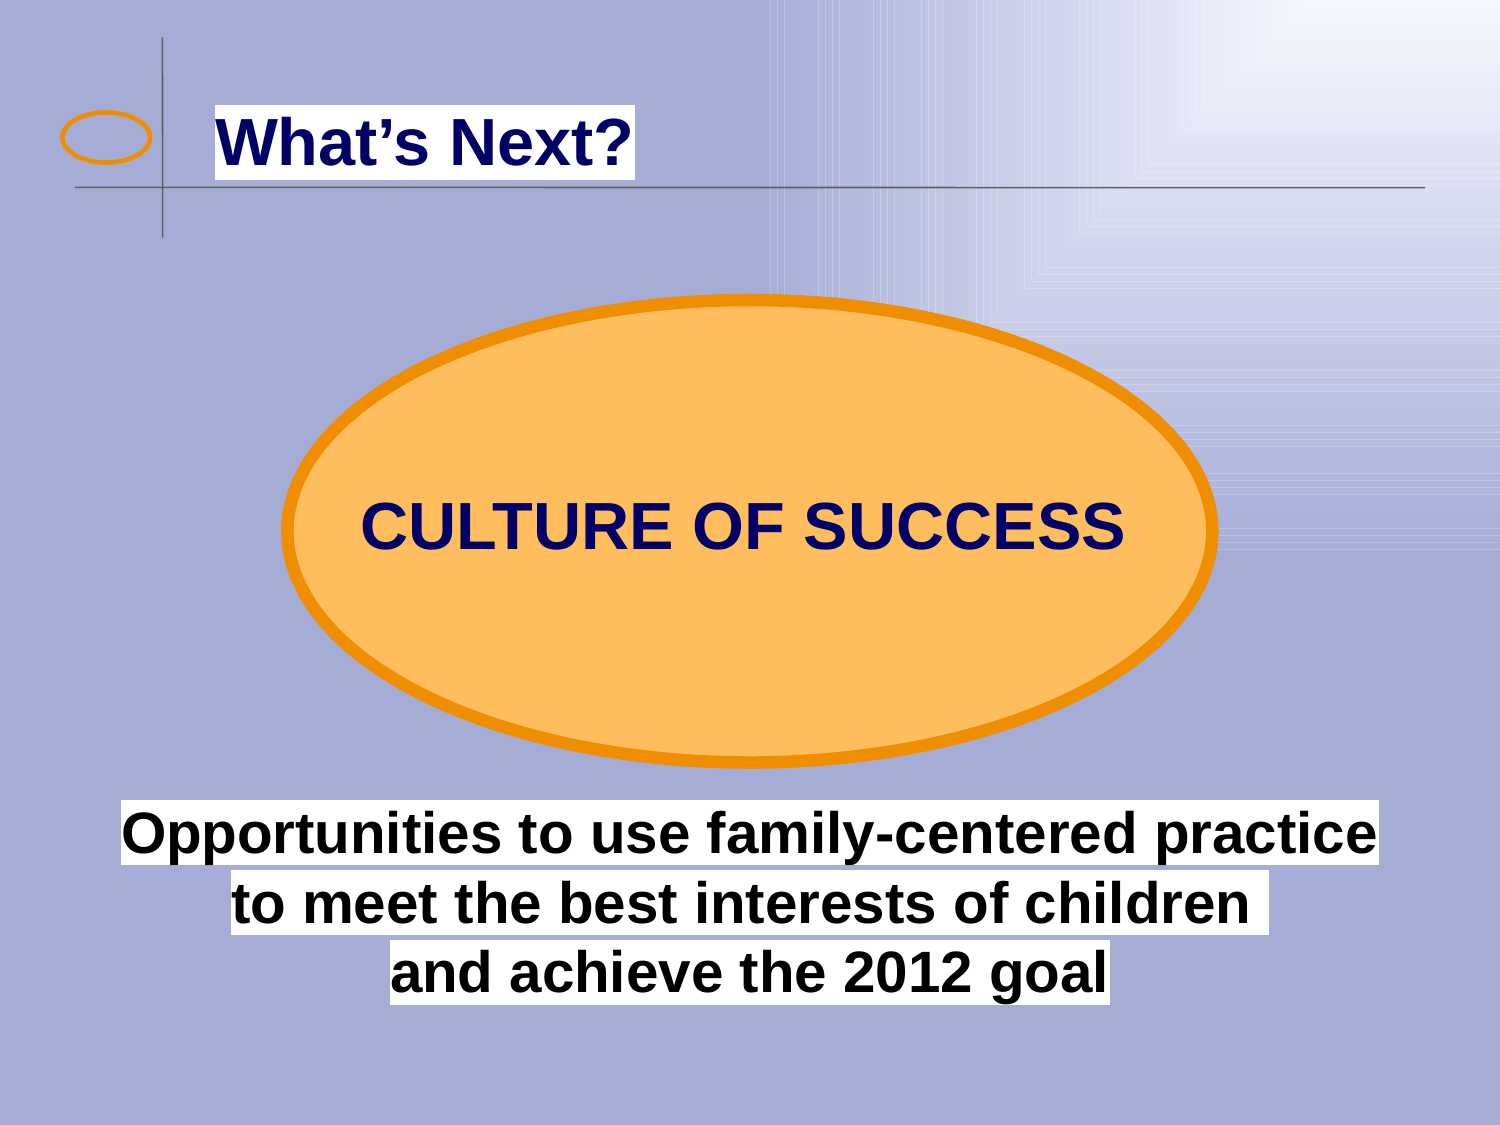

# What’s Next?
CULTURE OF SUCCESS
Opportunities to use family-centered practice to meet the best interests of children
and achieve the 2012 goal